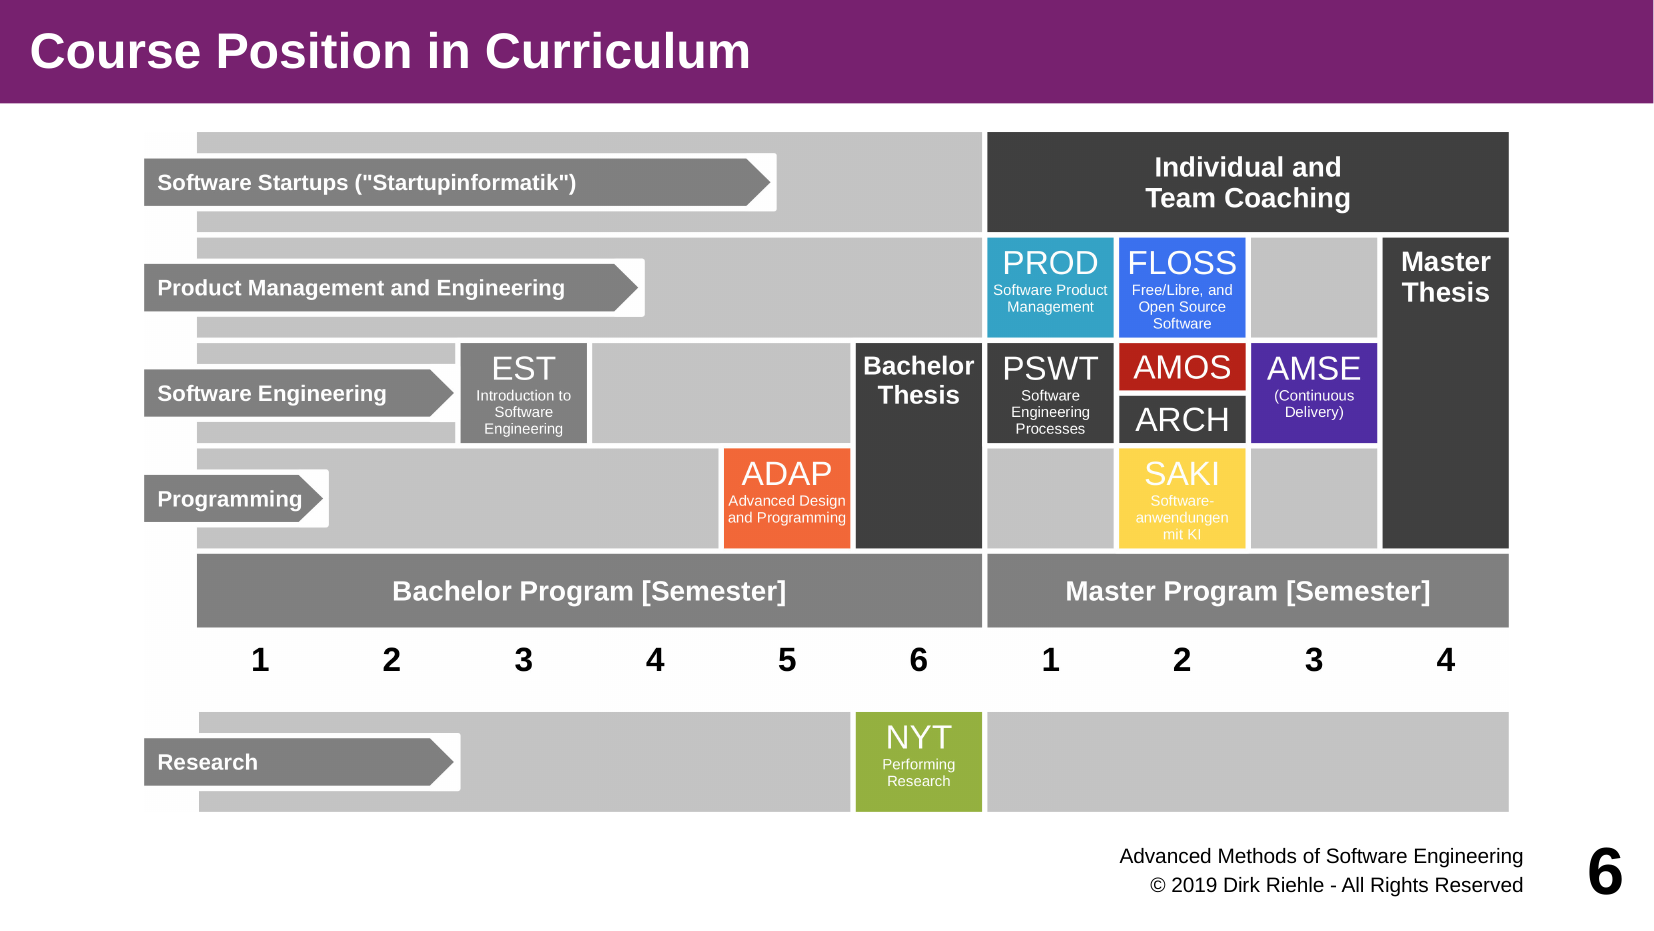

# Course Position in Curriculum
Advanced Methods of Software Engineering
6
© 2019 Dirk Riehle - All Rights Reserved